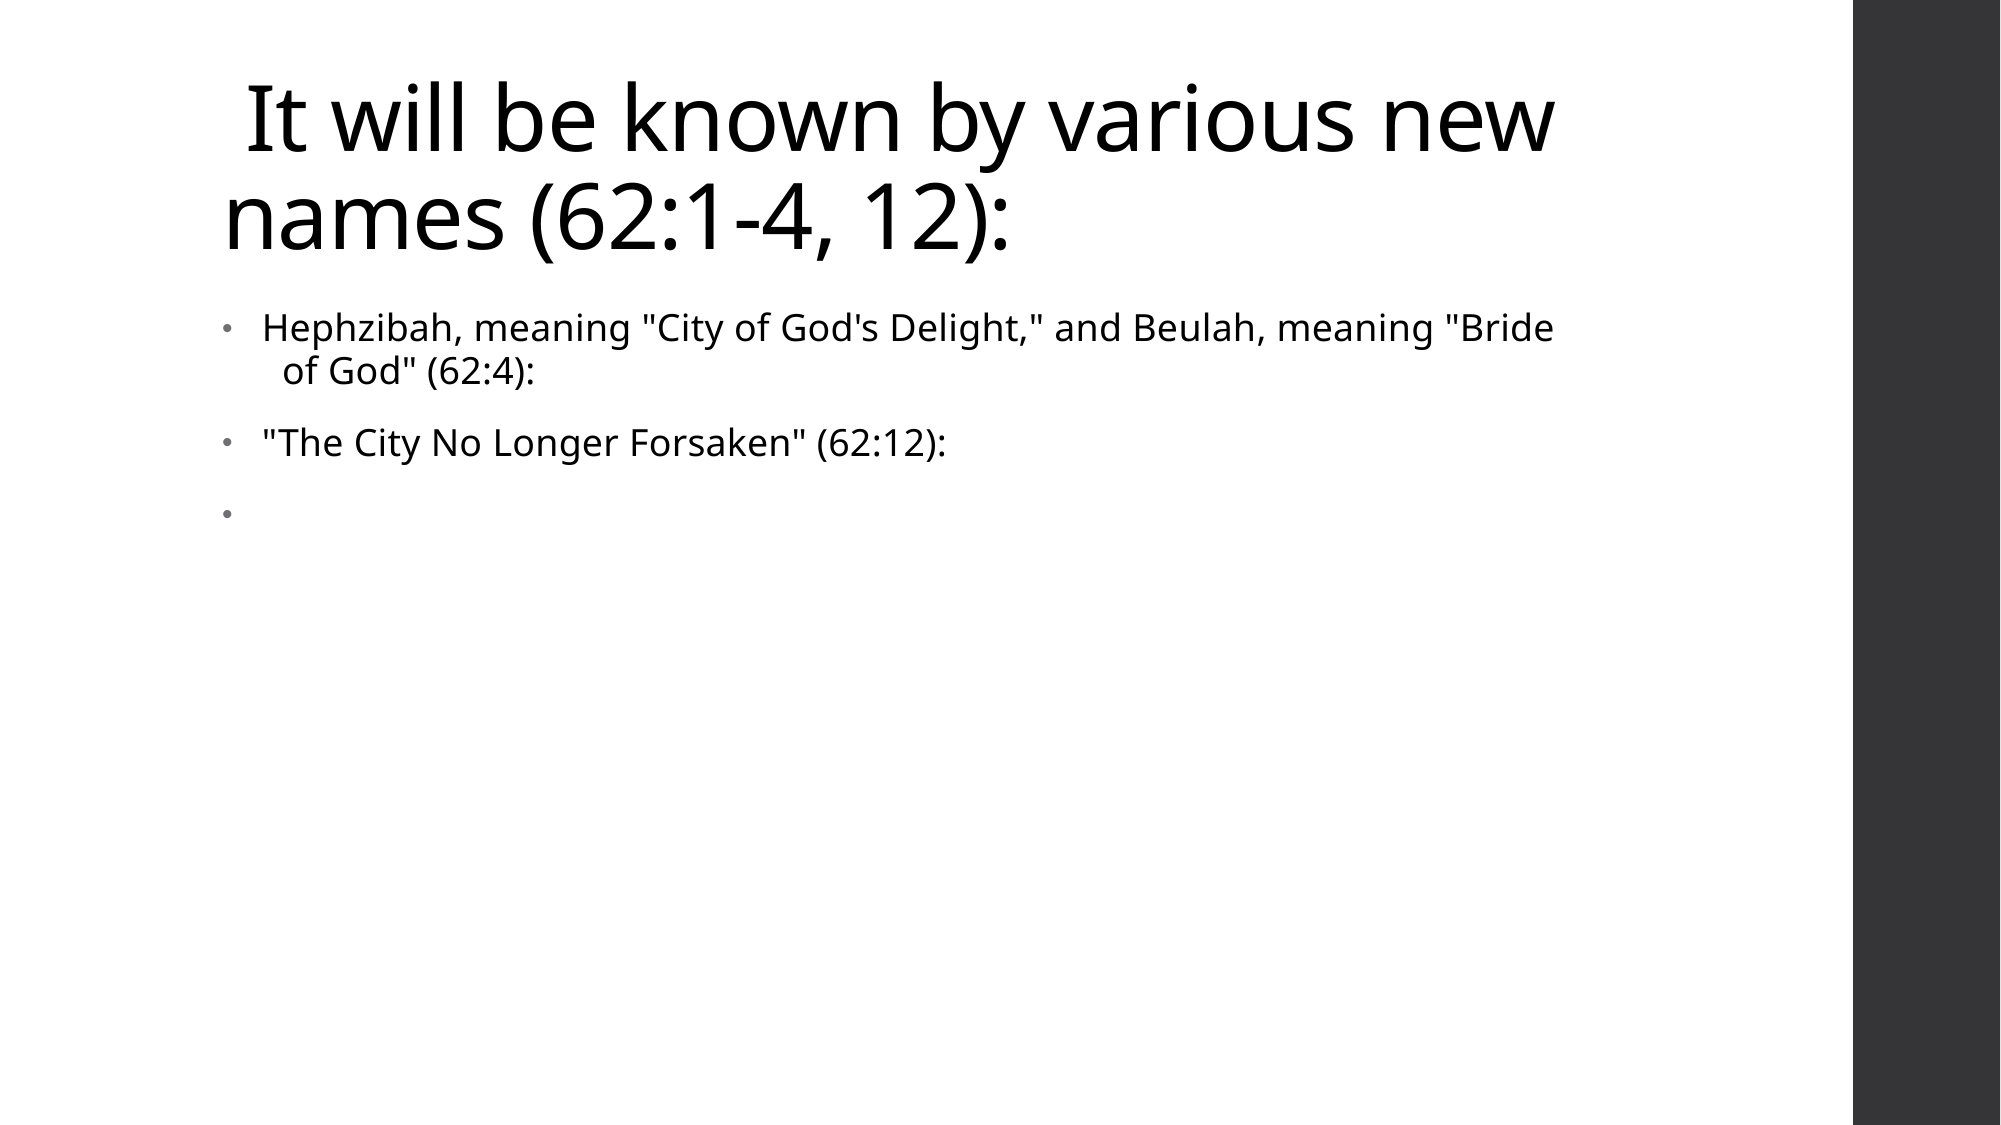

# It will be known by various new names (62:1-4, 12):
 Hephzibah, meaning "City of God's Delight," and Beulah, meaning "Bride of God" (62:4):
 "The City No Longer Forsaken" (62:12):